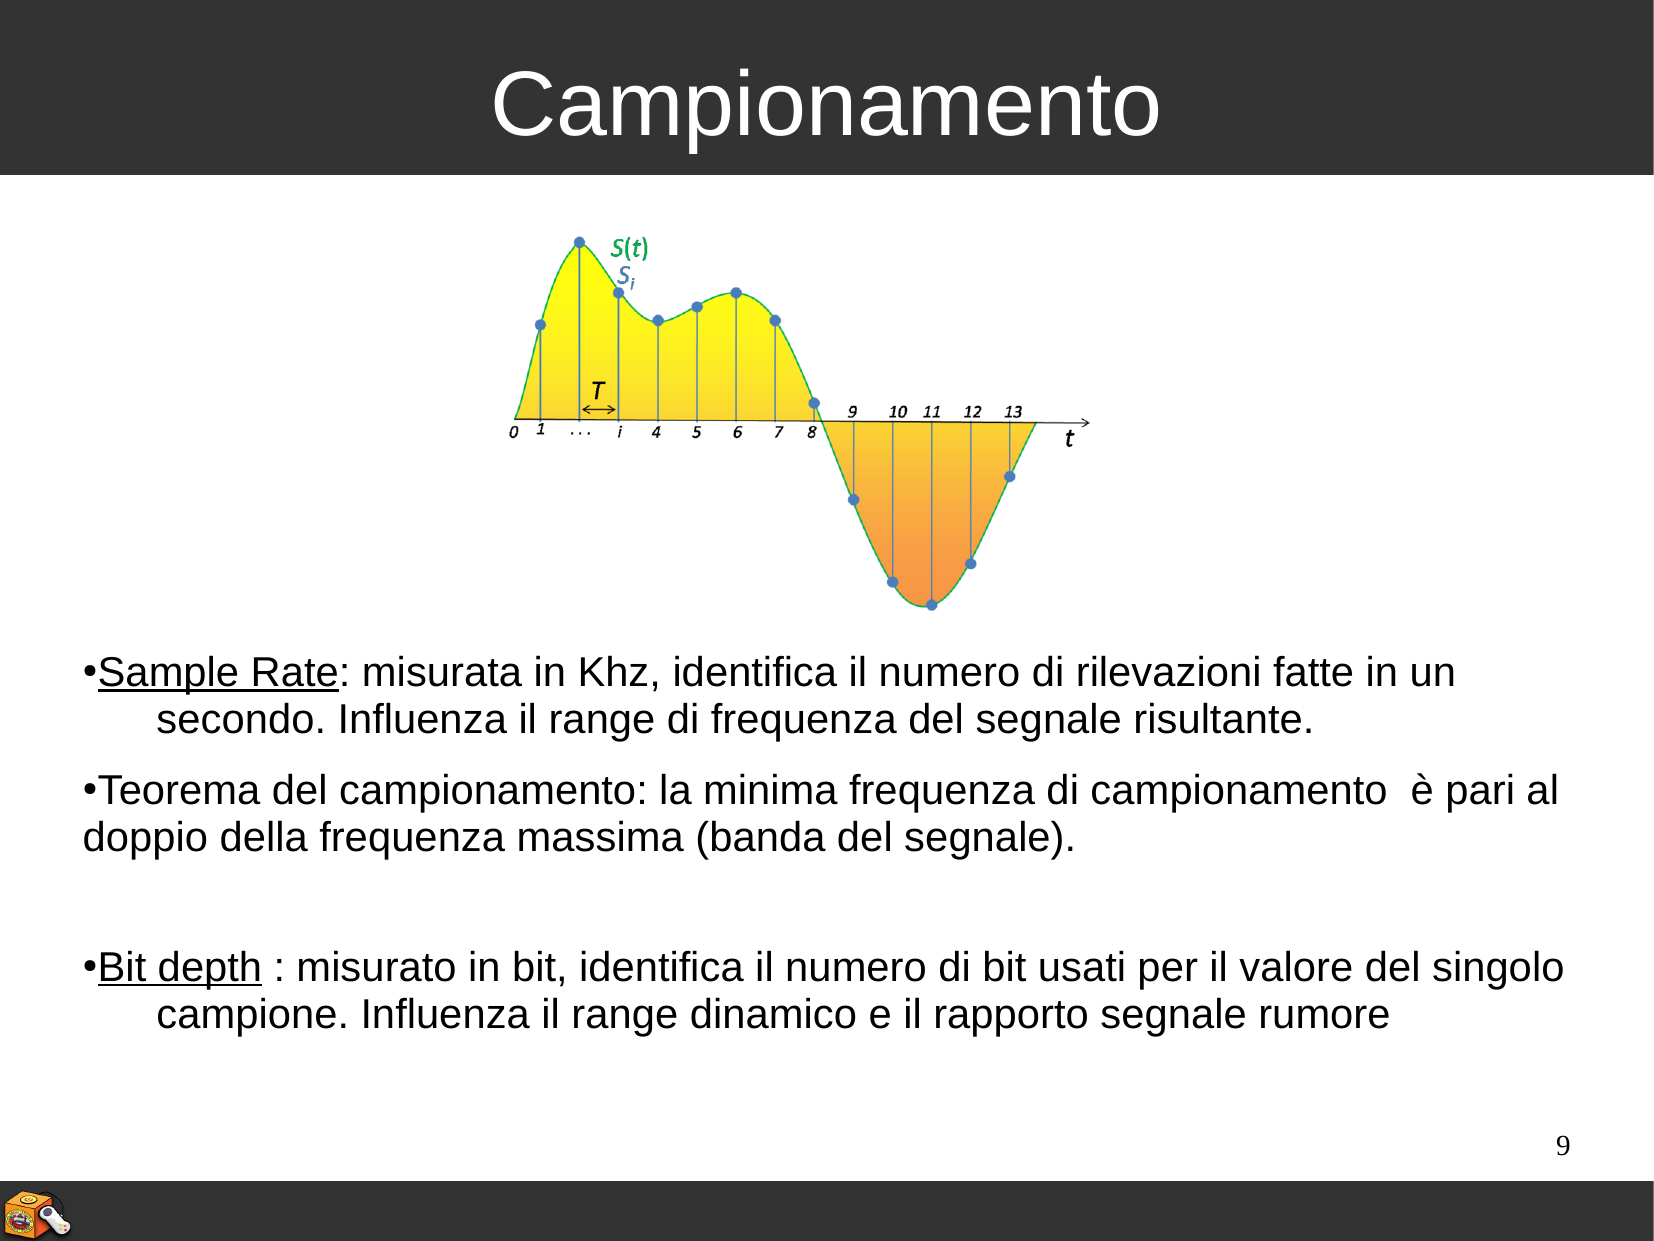

# Campionamento
Sample Rate: misurata in Khz, identifica il numero di rilevazioni fatte in un 			secondo. Influenza il range di frequenza del segnale risultante.
Teorema del campionamento: la minima frequenza di campionamento è pari al doppio della frequenza massima (banda del segnale).
Bit depth : misurato in bit, identifica il numero di bit usati per il valore del singolo 	campione. Influenza il range dinamico e il rapporto segnale rumore
9